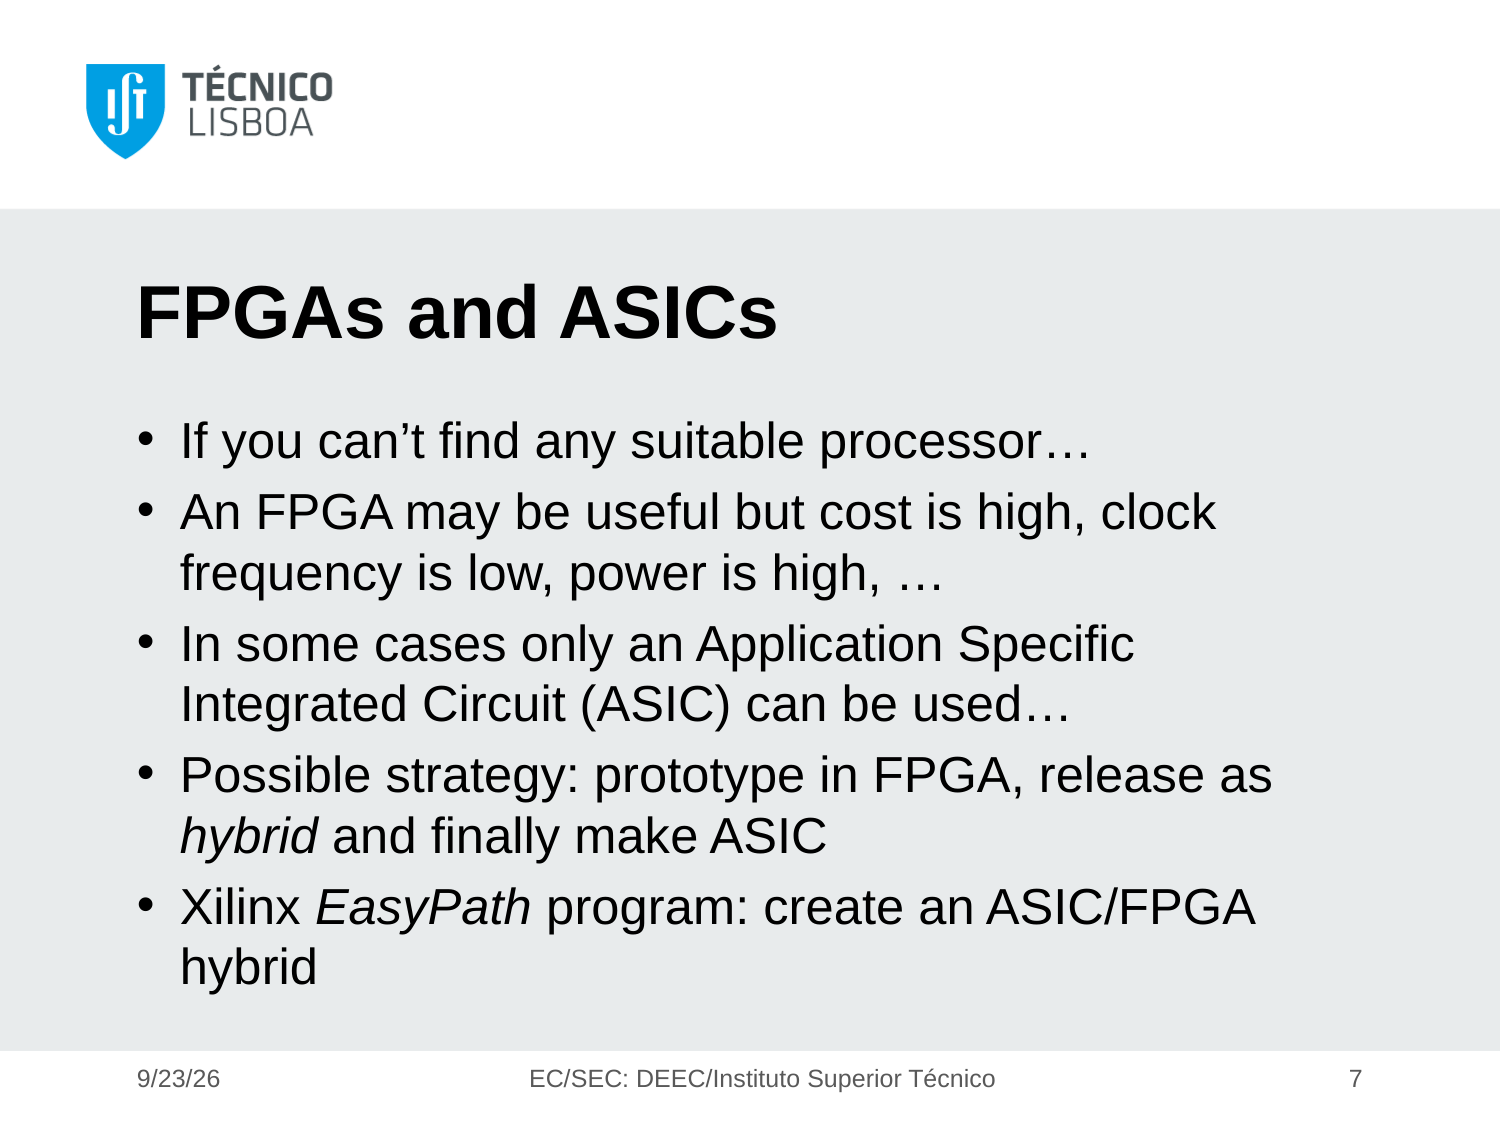

# FPGAs and ASICs
If you can’t find any suitable processor…
An FPGA may be useful but cost is high, clock frequency is low, power is high, …
In some cases only an Application Specific Integrated Circuit (ASIC) can be used…
Possible strategy: prototype in FPGA, release as hybrid and finally make ASIC
Xilinx EasyPath program: create an ASIC/FPGA hybrid
EC/SEC: DEEC/Instituto Superior Técnico